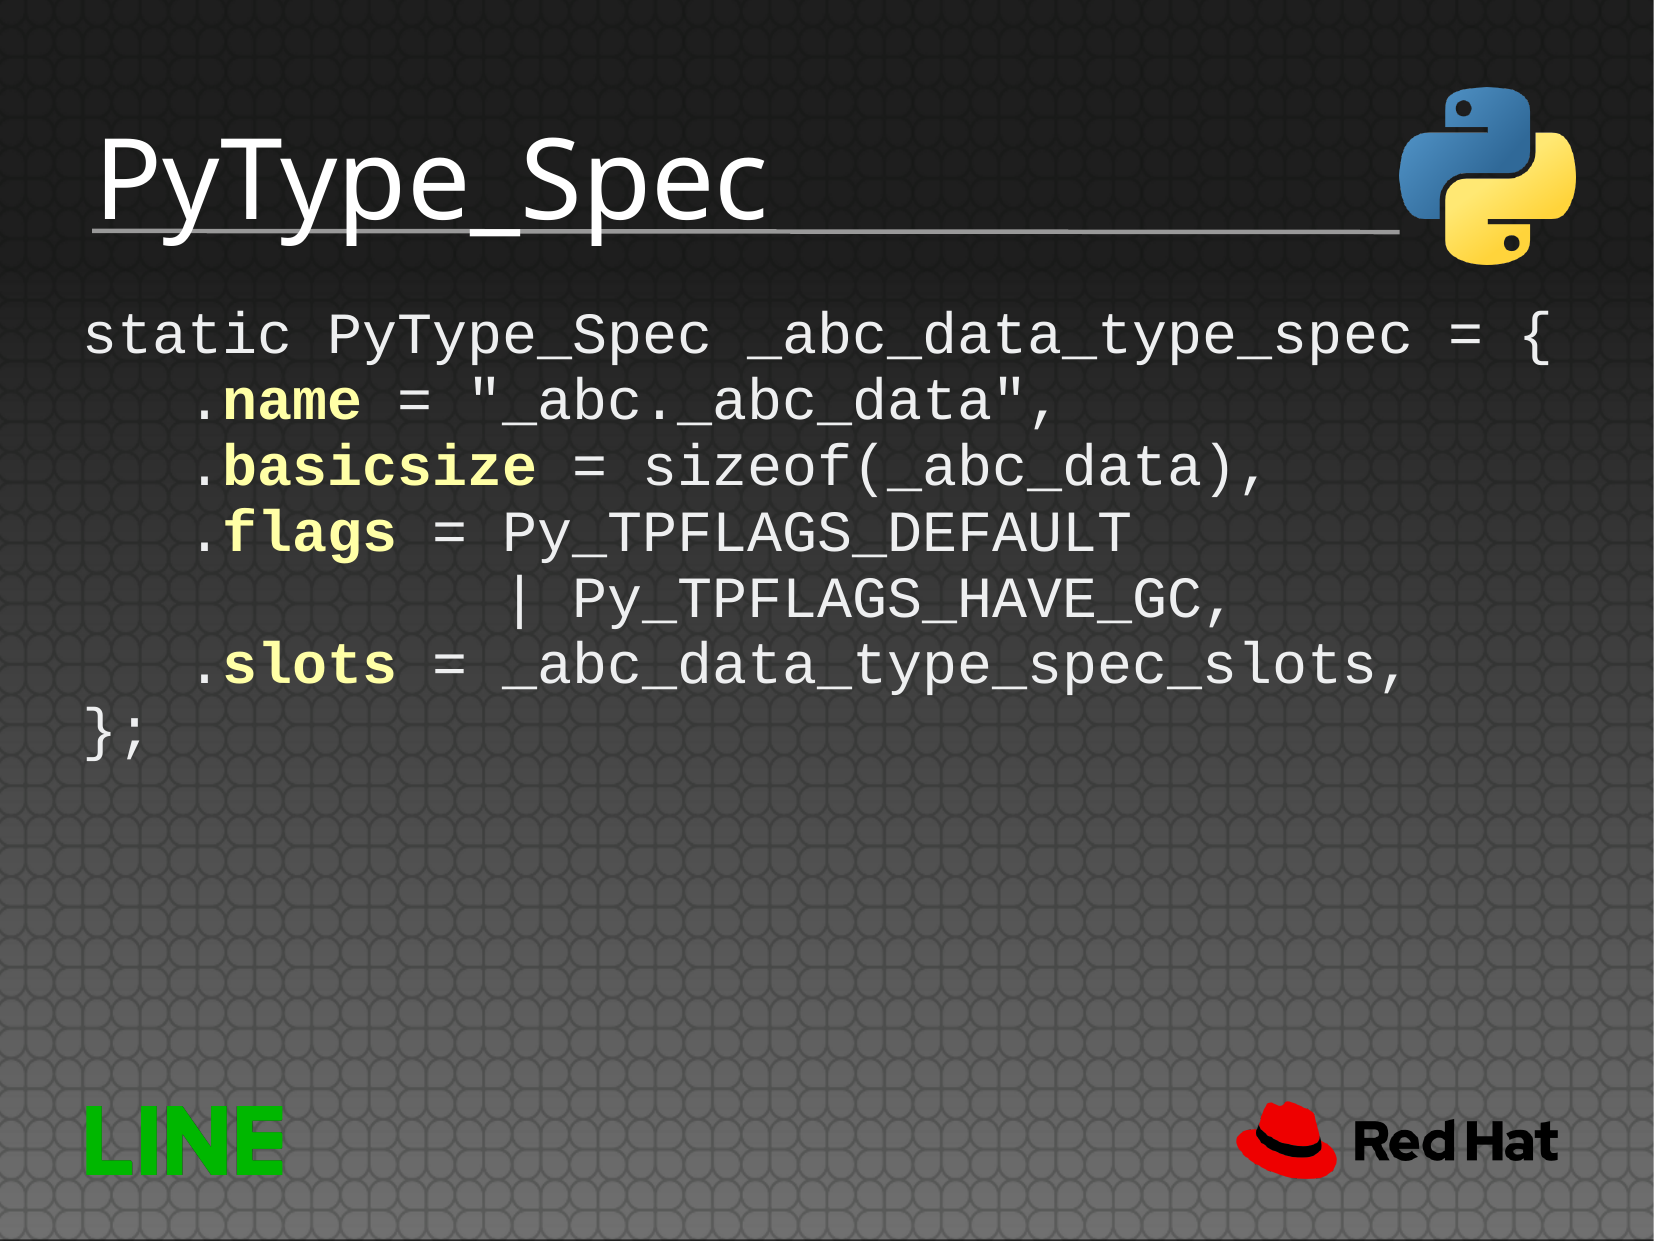

PyType_Spec
# static PyType_Spec _abc_data_type_spec = { .name = "_abc._abc_data", .basicsize = sizeof(_abc_data), .flags = Py_TPFLAGS_DEFAULT | Py_TPFLAGS_HAVE_GC, .slots = _abc_data_type_spec_slots, };